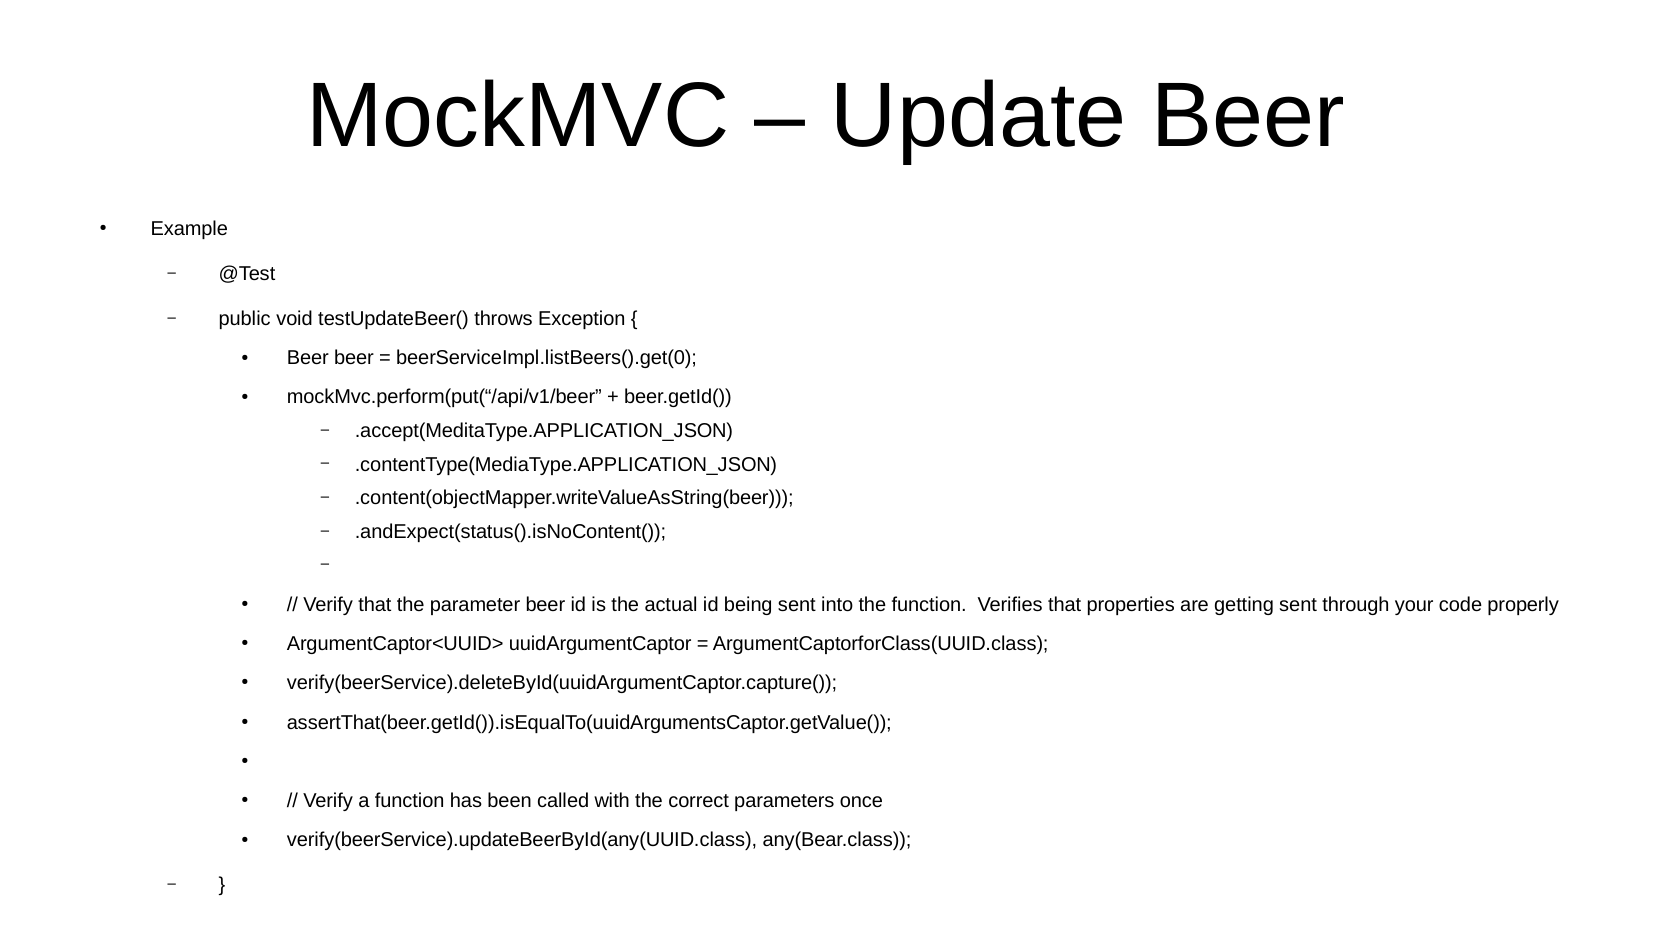

# MockMVC – Update Beer
Example
@Test
public void testUpdateBeer() throws Exception {
Beer beer = beerServiceImpl.listBeers().get(0);
mockMvc.perform(put(“/api/v1/beer” + beer.getId())
.accept(MeditaType.APPLICATION_JSON)
.contentType(MediaType.APPLICATION_JSON)
.content(objectMapper.writeValueAsString(beer)));
.andExpect(status().isNoContent());
// Verify that the parameter beer id is the actual id being sent into the function. Verifies that properties are getting sent through your code properly
ArgumentCaptor<UUID> uuidArgumentCaptor = ArgumentCaptorforClass(UUID.class);
verify(beerService).deleteById(uuidArgumentCaptor.capture());
assertThat(beer.getId()).isEqualTo(uuidArgumentsCaptor.getValue());
// Verify a function has been called with the correct parameters once
verify(beerService).updateBeerById(any(UUID.class), any(Bear.class));
}